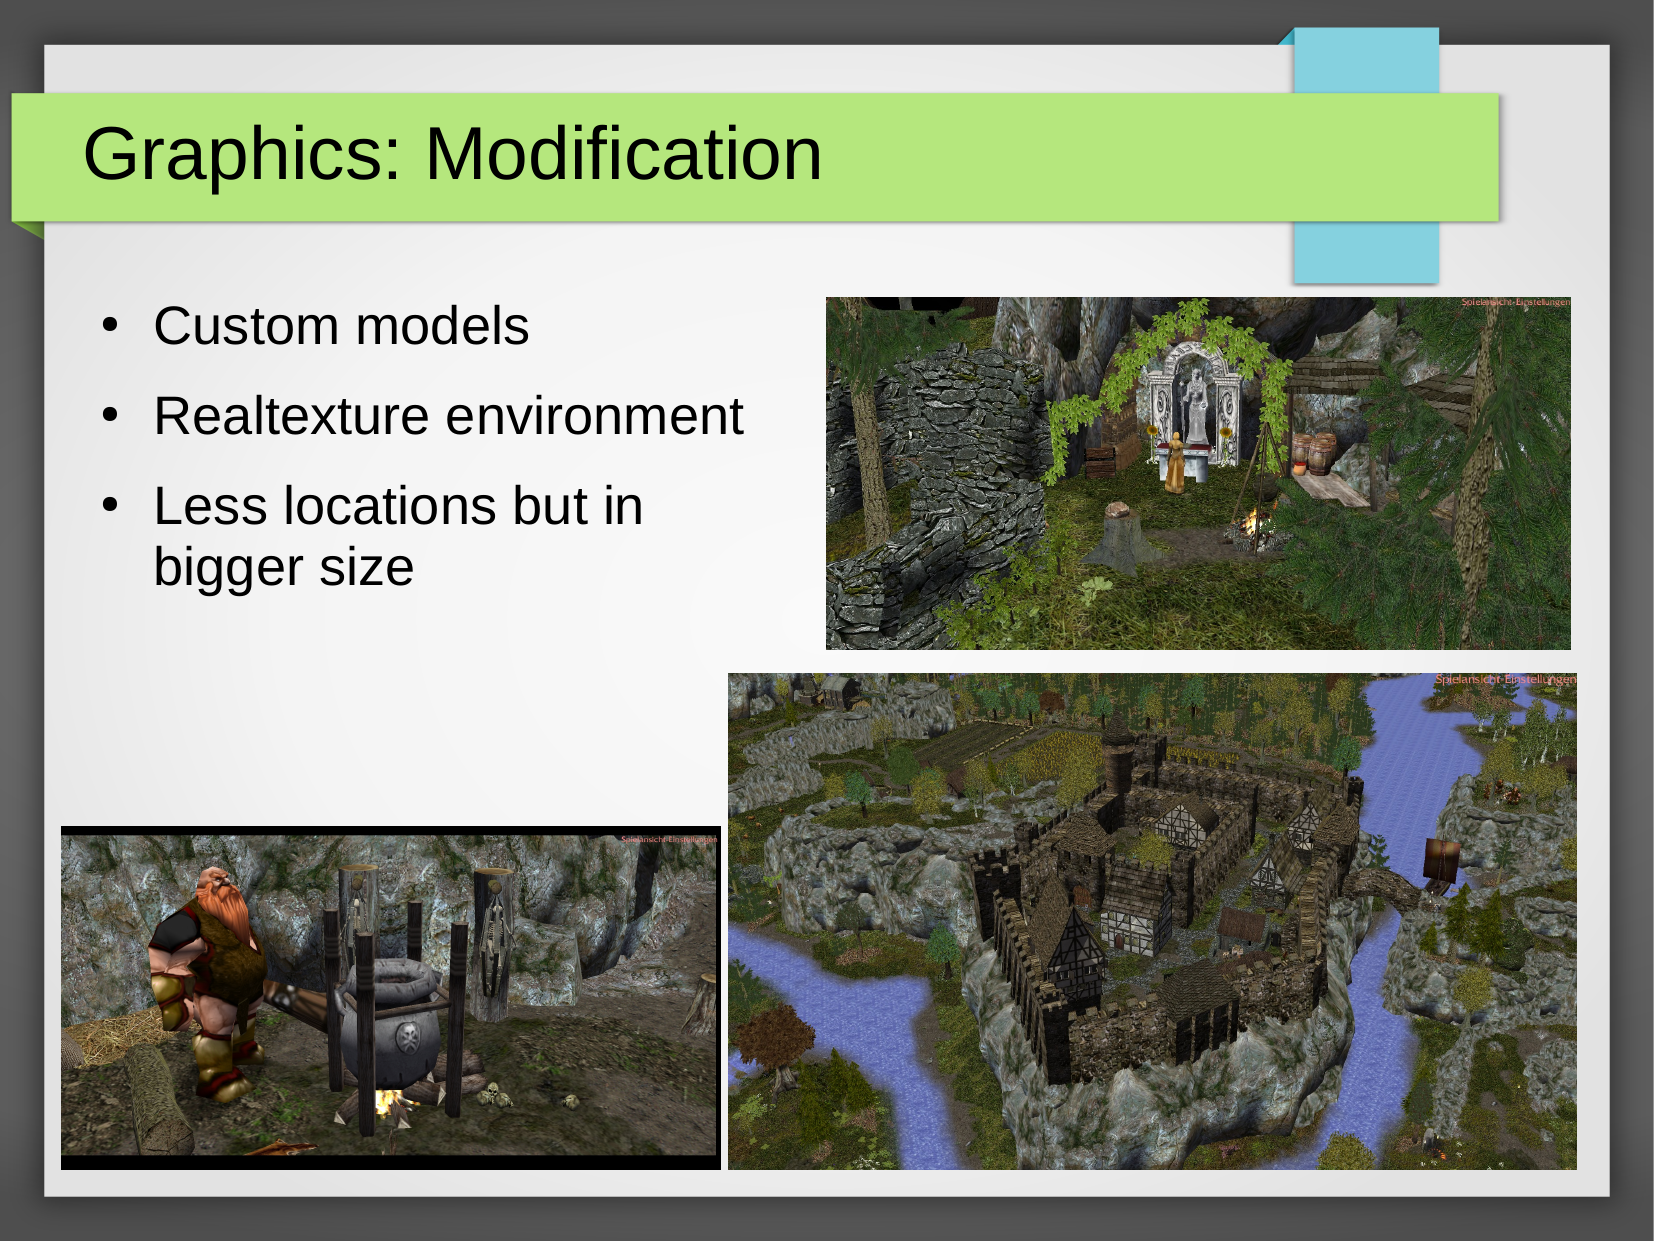

# Graphics: Modification
Custom models
Realtexture environment
Less locations but in bigger size